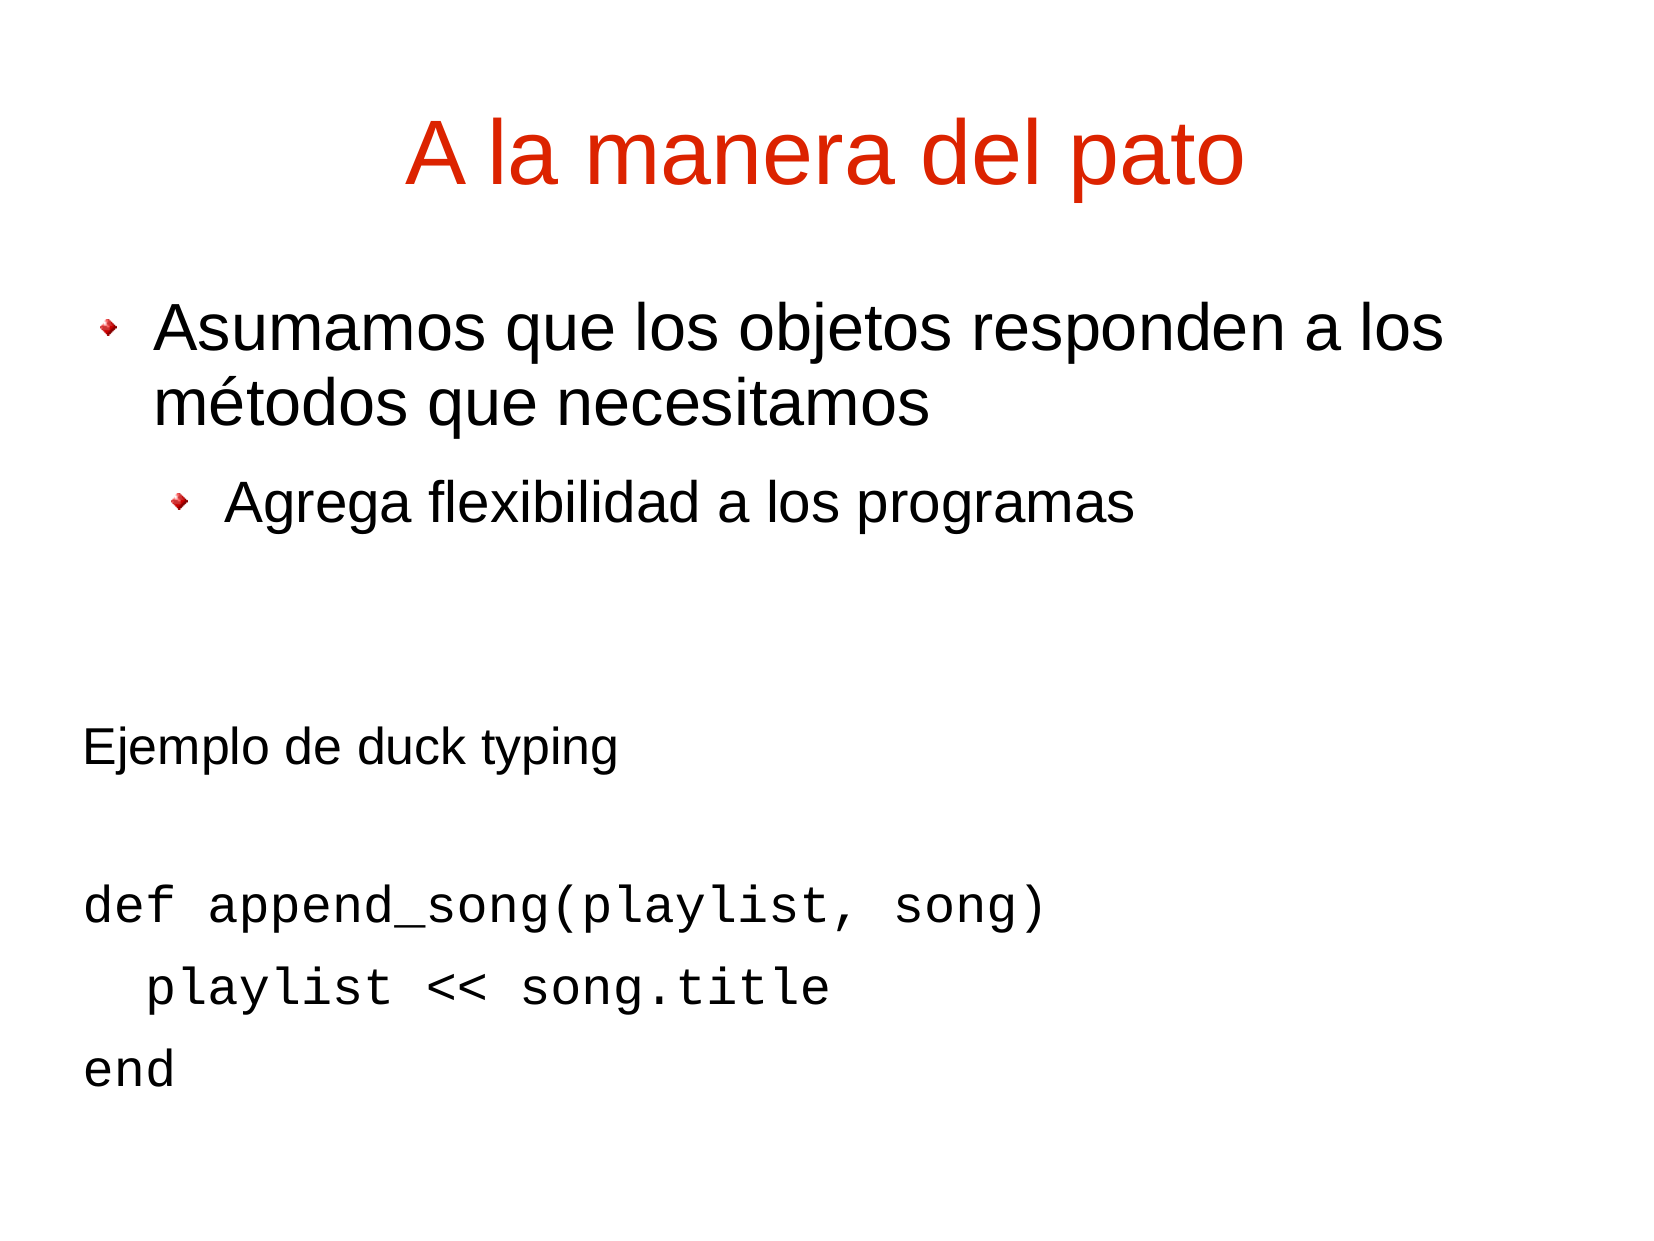

# A la manera del pato
Asumamos que los objetos responden a los métodos que necesitamos
Agrega flexibilidad a los programas
Ejemplo de duck typing
def append_song(playlist, song)
 playlist << song.title
end